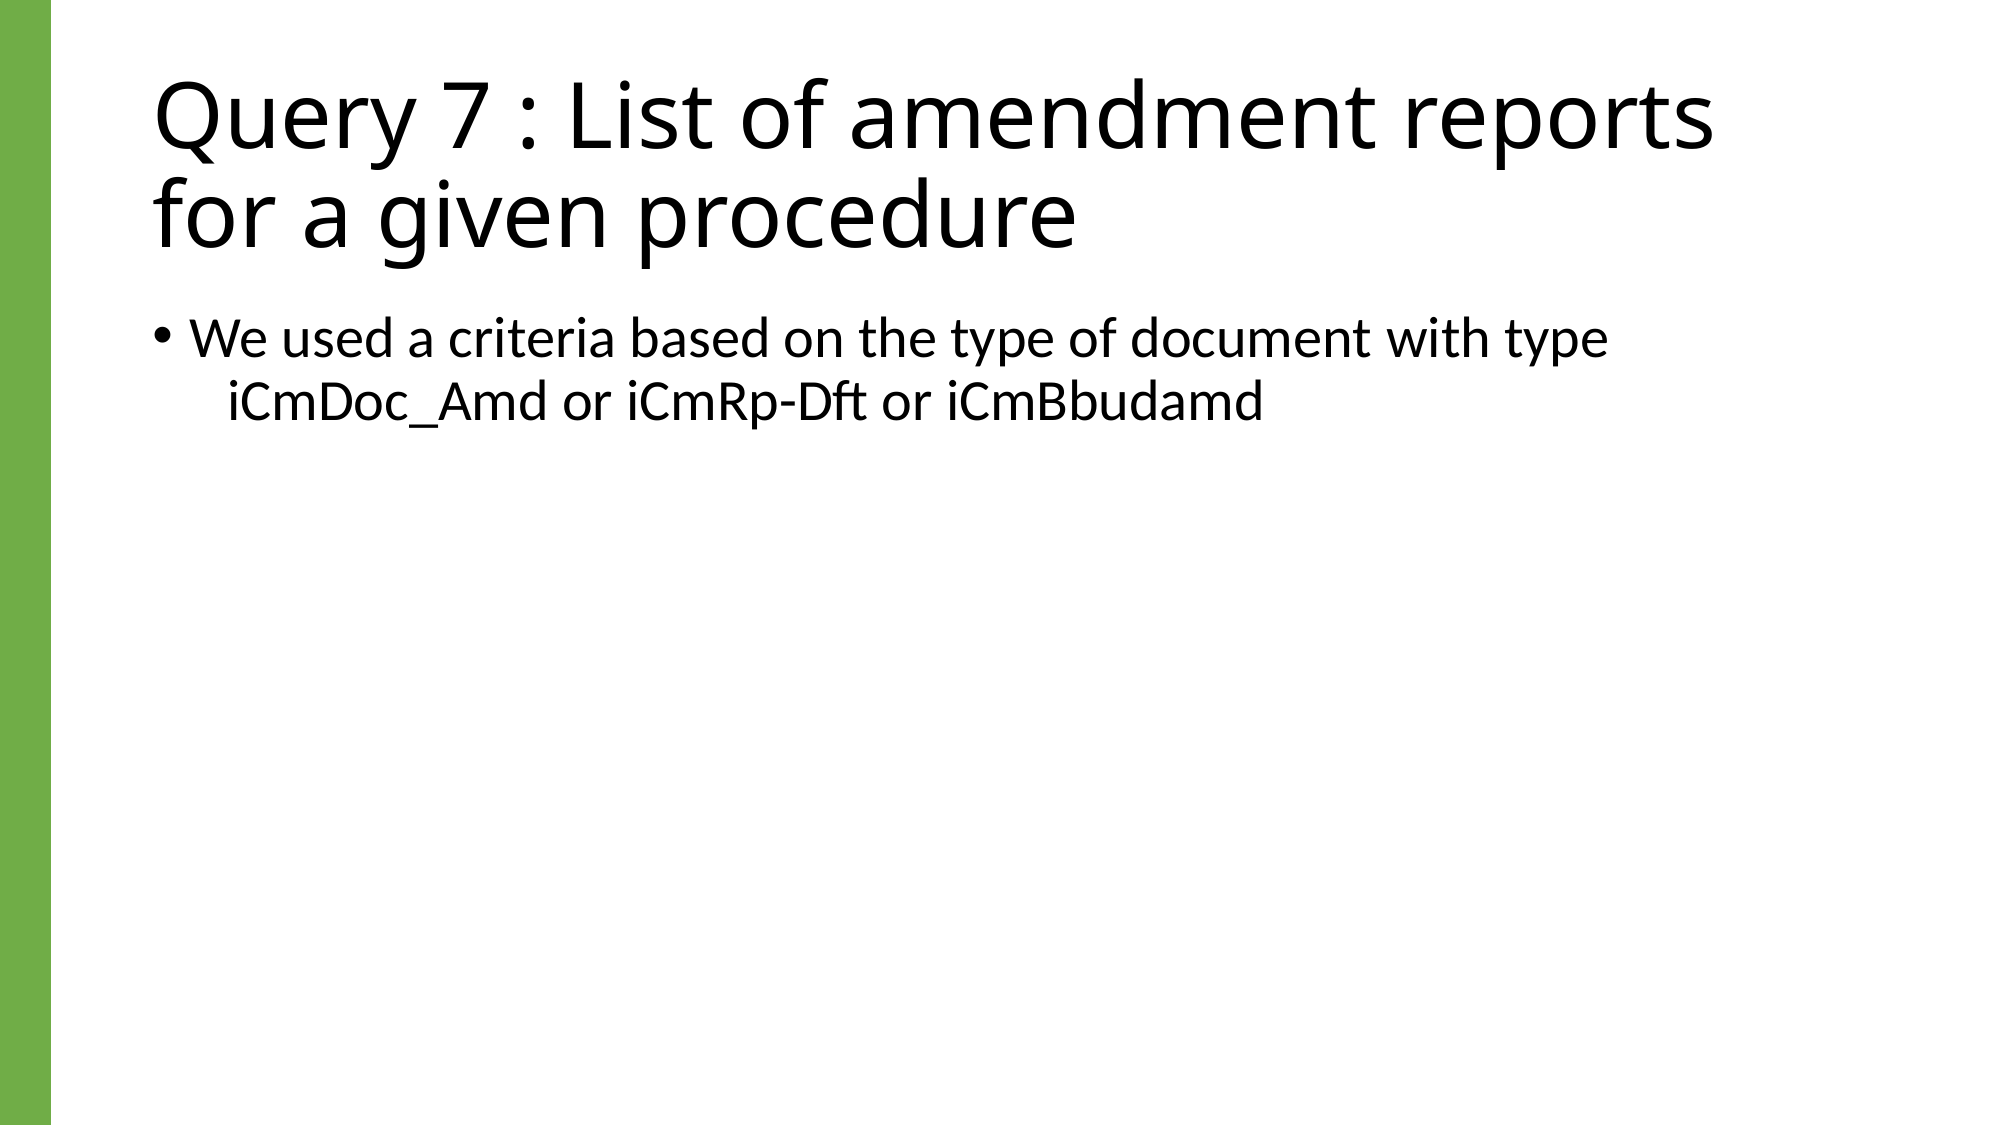

# Query 7 : List of amendment reports for a given procedure
We used a criteria based on the type of document with type iCmDoc_Amd or iCmRp-Dft or iCmBbudamd